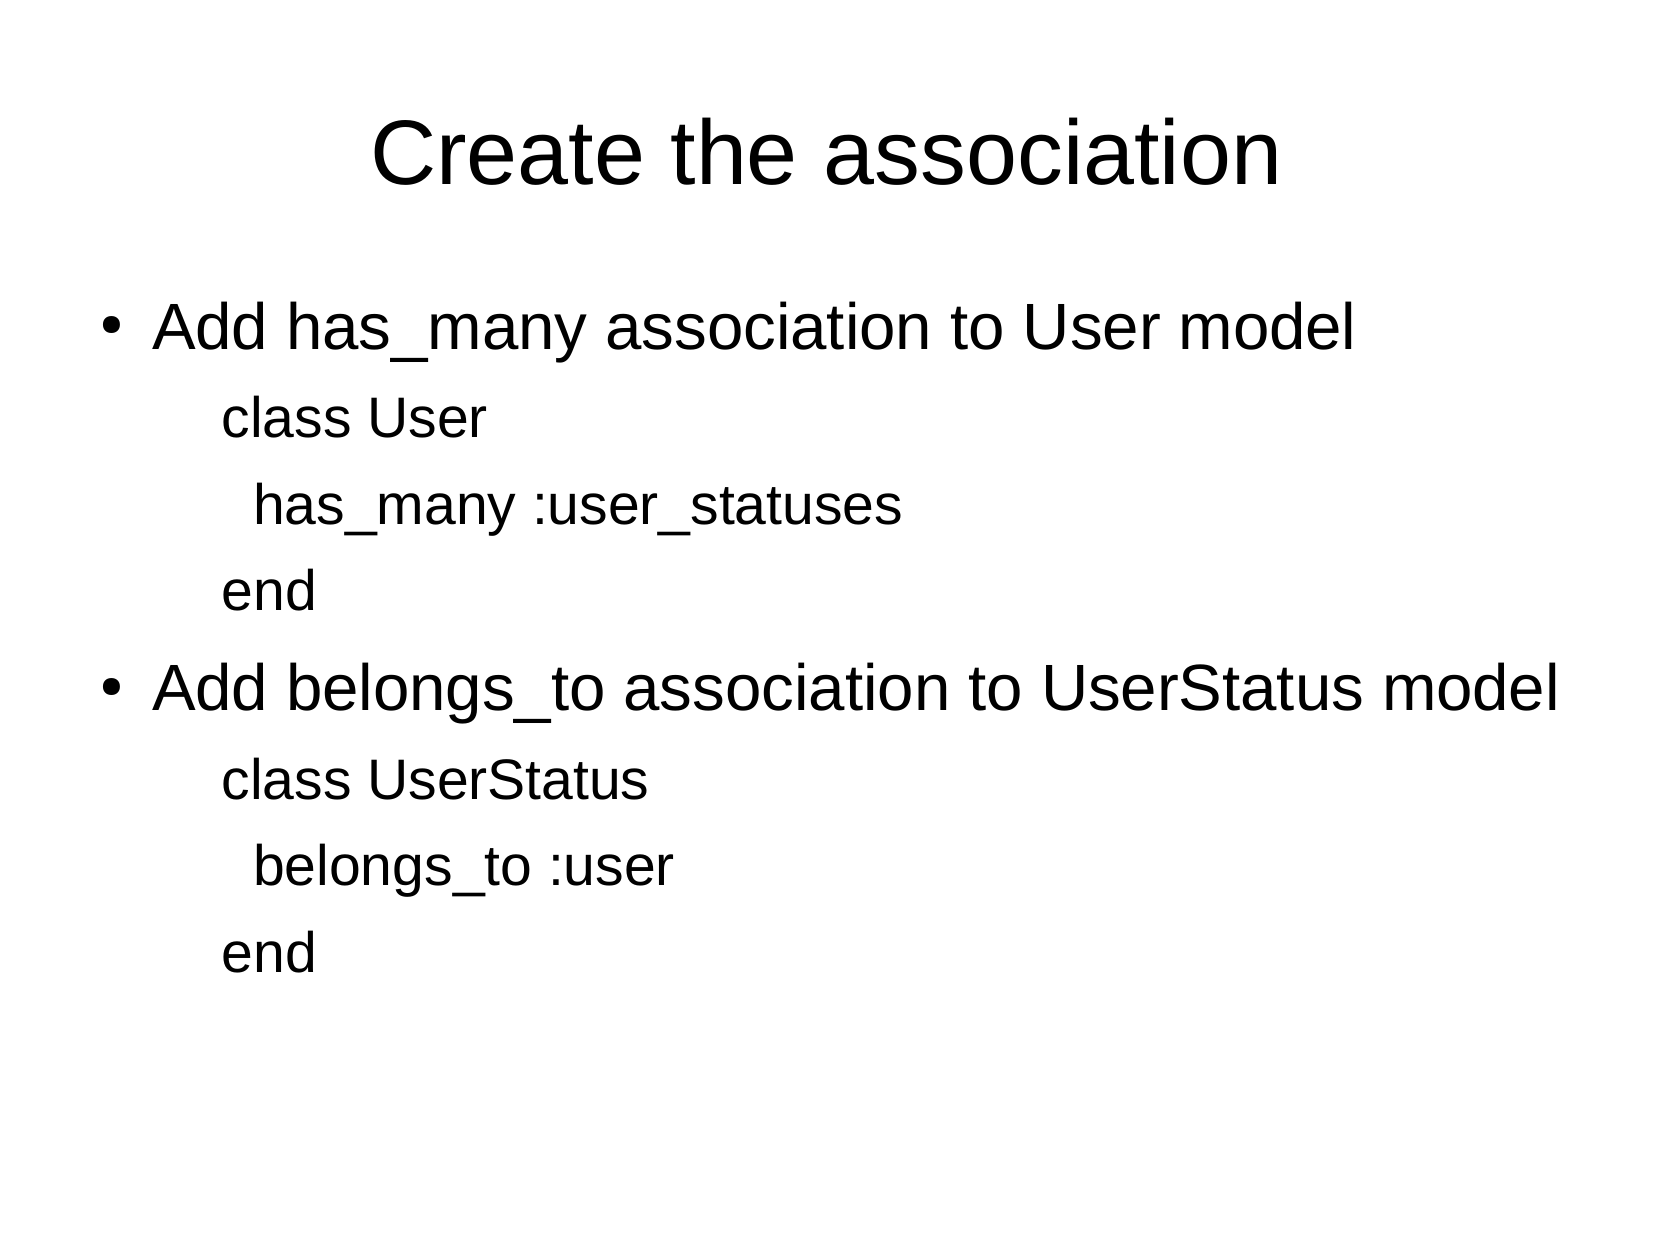

# Create the association
Add has_many association to User model
class User
 has_many :user_statuses
end
Add belongs_to association to UserStatus model
class UserStatus
 belongs_to :user
end